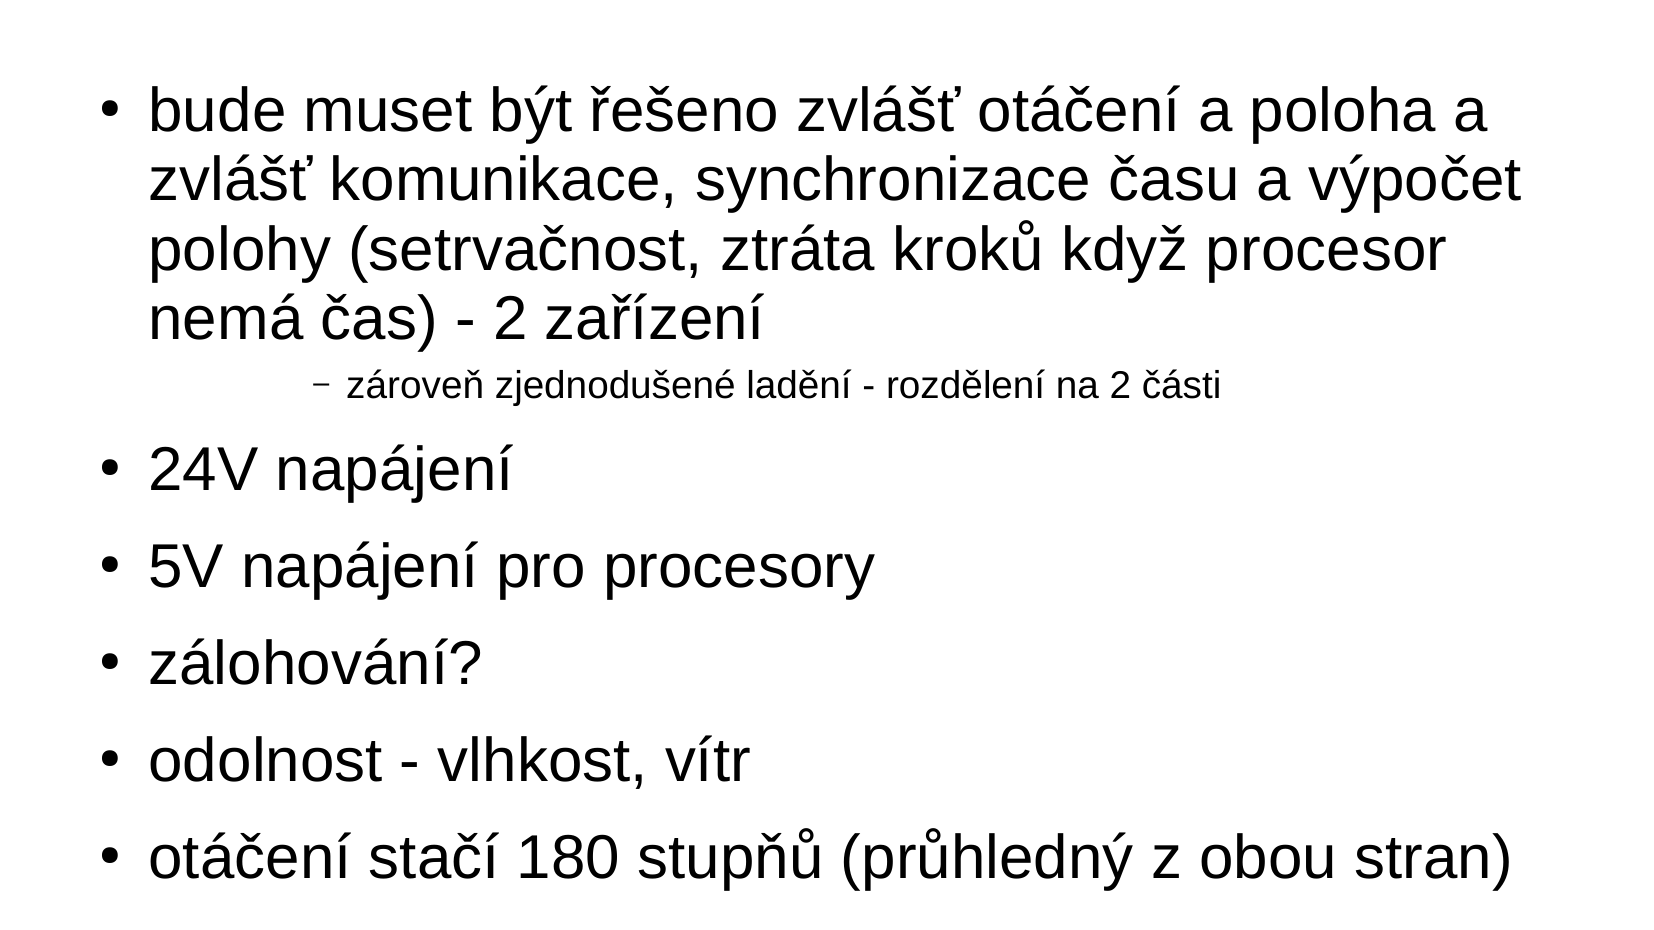

# bude muset být řešeno zvlášť otáčení a poloha a zvlášť komunikace, synchronizace času a výpočet polohy (setrvačnost, ztráta kroků když procesor nemá čas) - 2 zařízení
zároveň zjednodušené ladění - rozdělení na 2 části
24V napájení
5V napájení pro procesory
zálohování?
odolnost - vlhkost, vítr
otáčení stačí 180 stupňů (průhledný z obou stran)